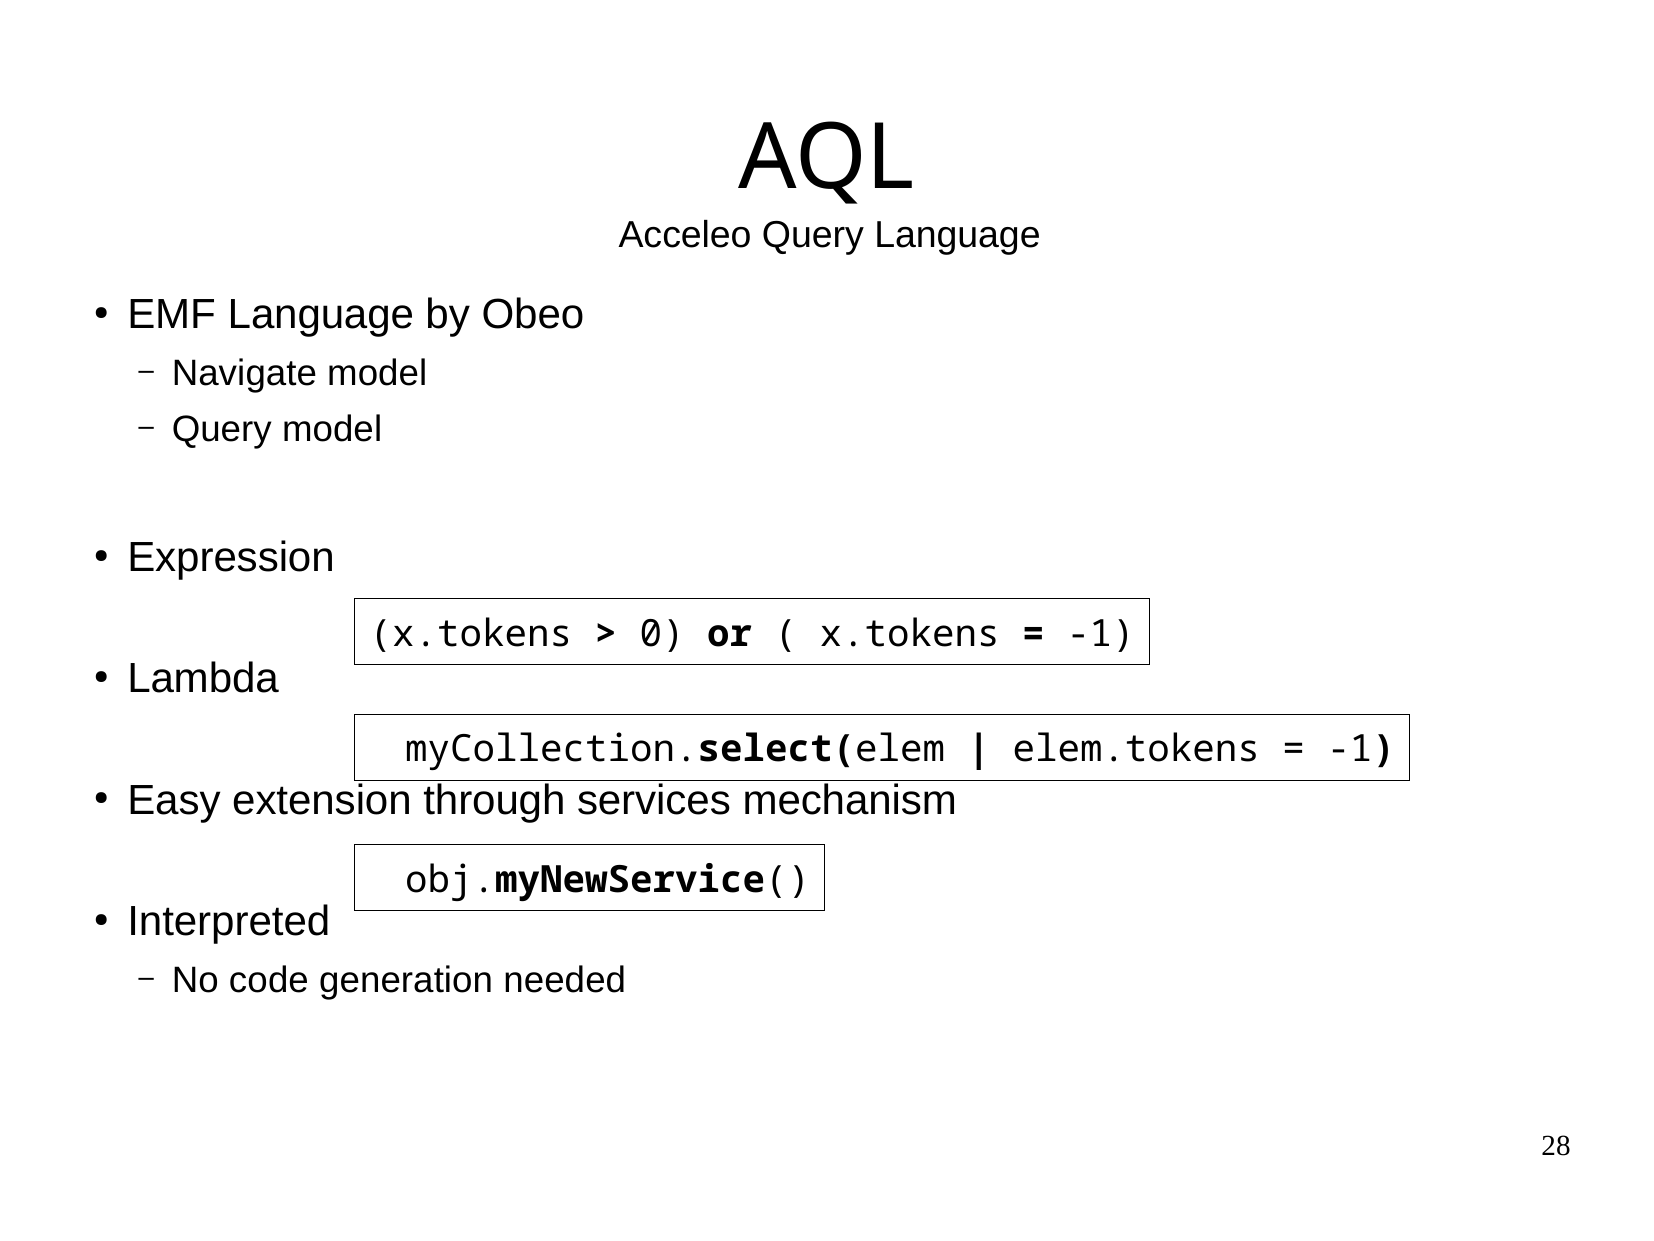

# AQL
Acceleo Query Language
EMF Language by Obeo
Navigate model
Query model
Expression
Lambda
Easy extension through services mechanism
Interpreted
No code generation needed
(x.tokens > 0) or ( x.tokens = -1)
myCollection.select(elem | elem.tokens = -1)
obj.myNewService()
28